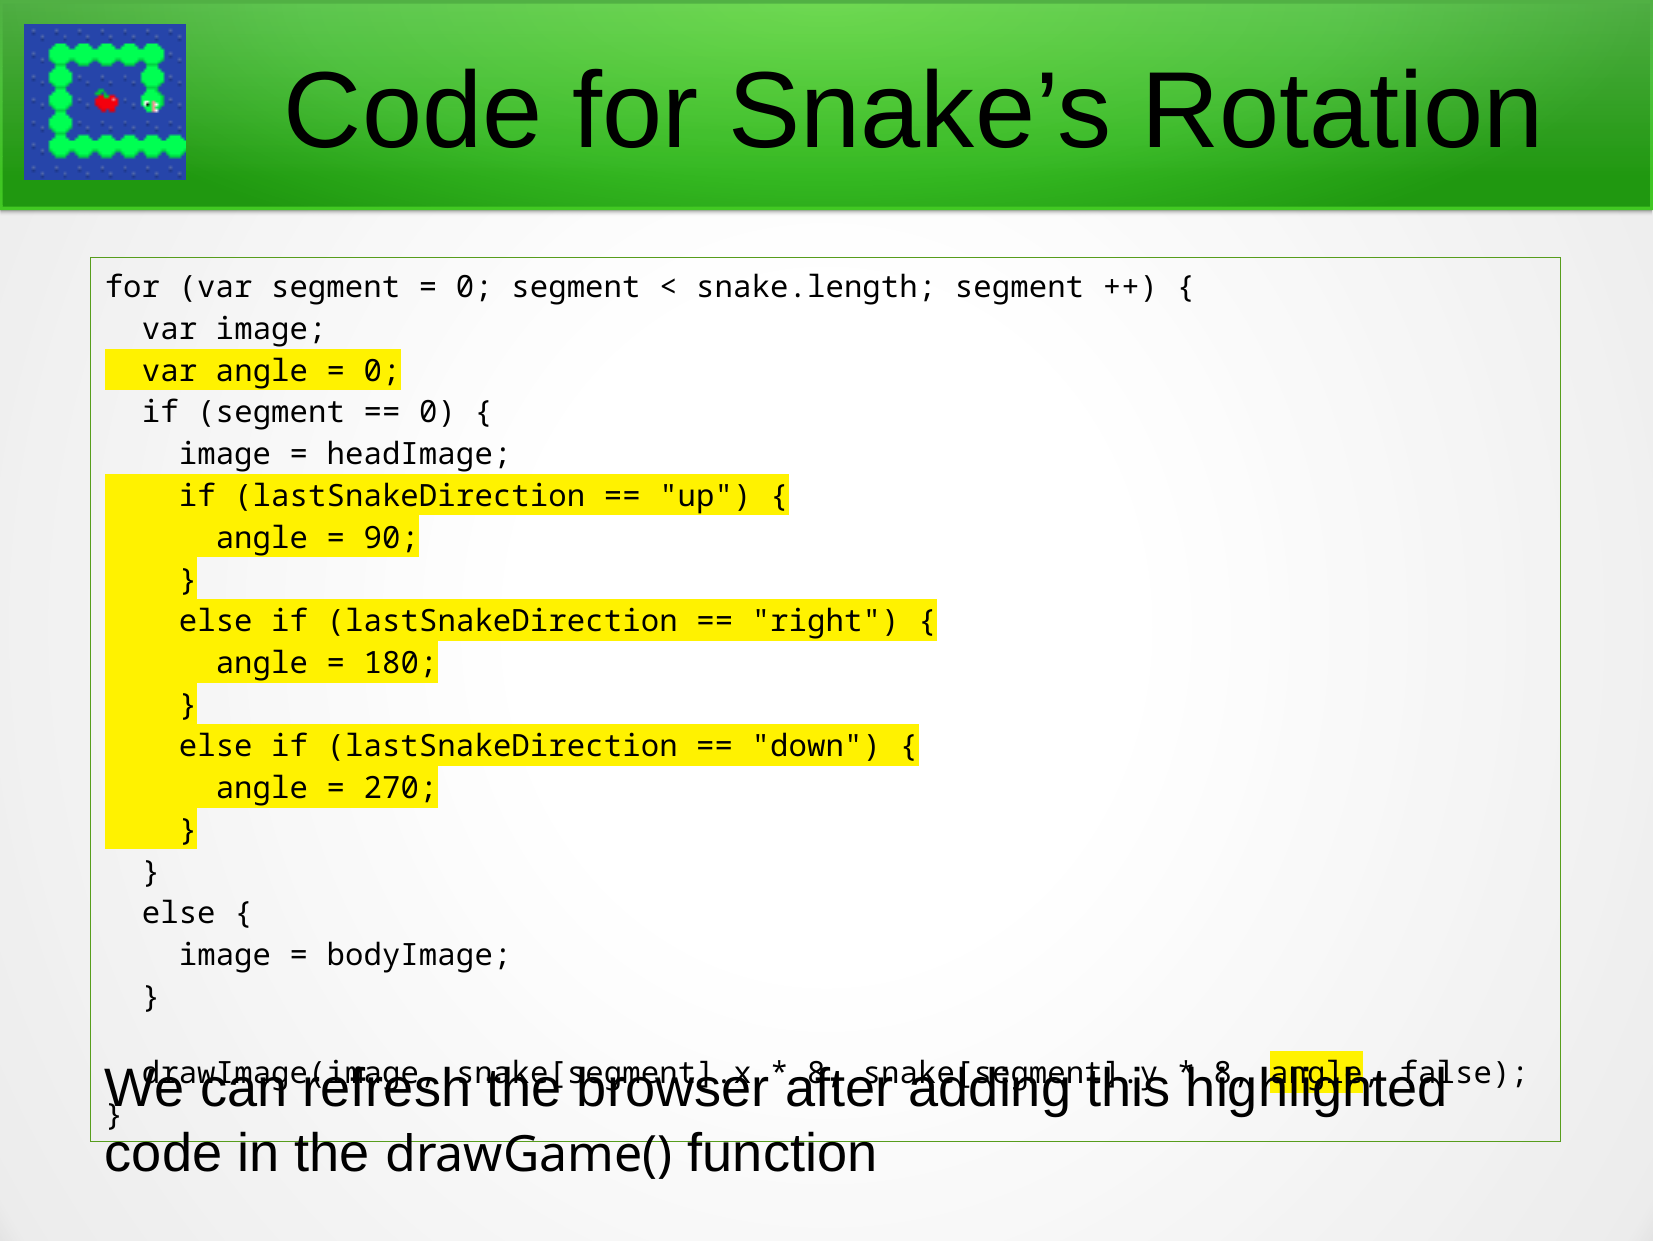

# Code for Snake’s Rotation
for (var segment = 0; segment < snake.length; segment ++) {
 var image;
 var angle = 0;
 if (segment == 0) {
 image = headImage;
 if (lastSnakeDirection == "up") {
 angle = 90;
 }
 else if (lastSnakeDirection == "right") {
 angle = 180;
 }
 else if (lastSnakeDirection == "down") {
 angle = 270;
 }
 }
 else {
 image = bodyImage;
 }
 drawImage(image, snake[segment].x * 8, snake[segment].y * 8, angle, false);
}
We can refresh the browser after adding this highlighted code in the drawGame() function